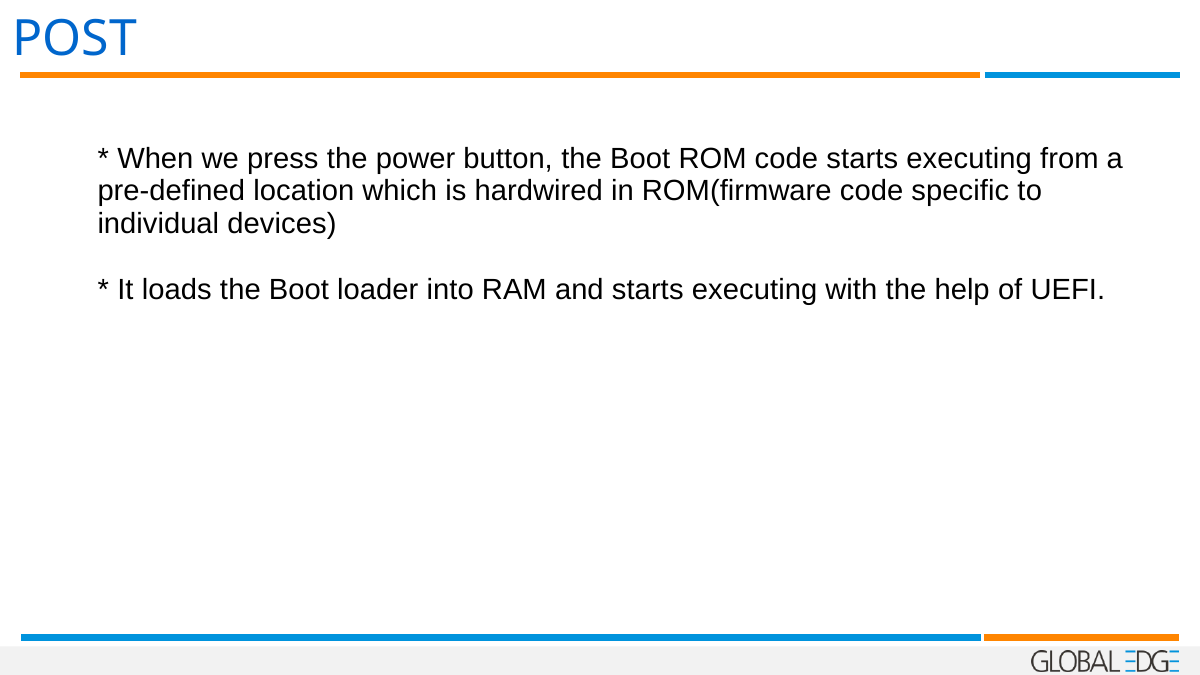

# POST
* When we press the power button, the Boot ROM code starts executing from a pre-defined location which is hardwired in ROM(firmware code specific to individual devices)
* It loads the Boot loader into RAM and starts executing with the help of UEFI.